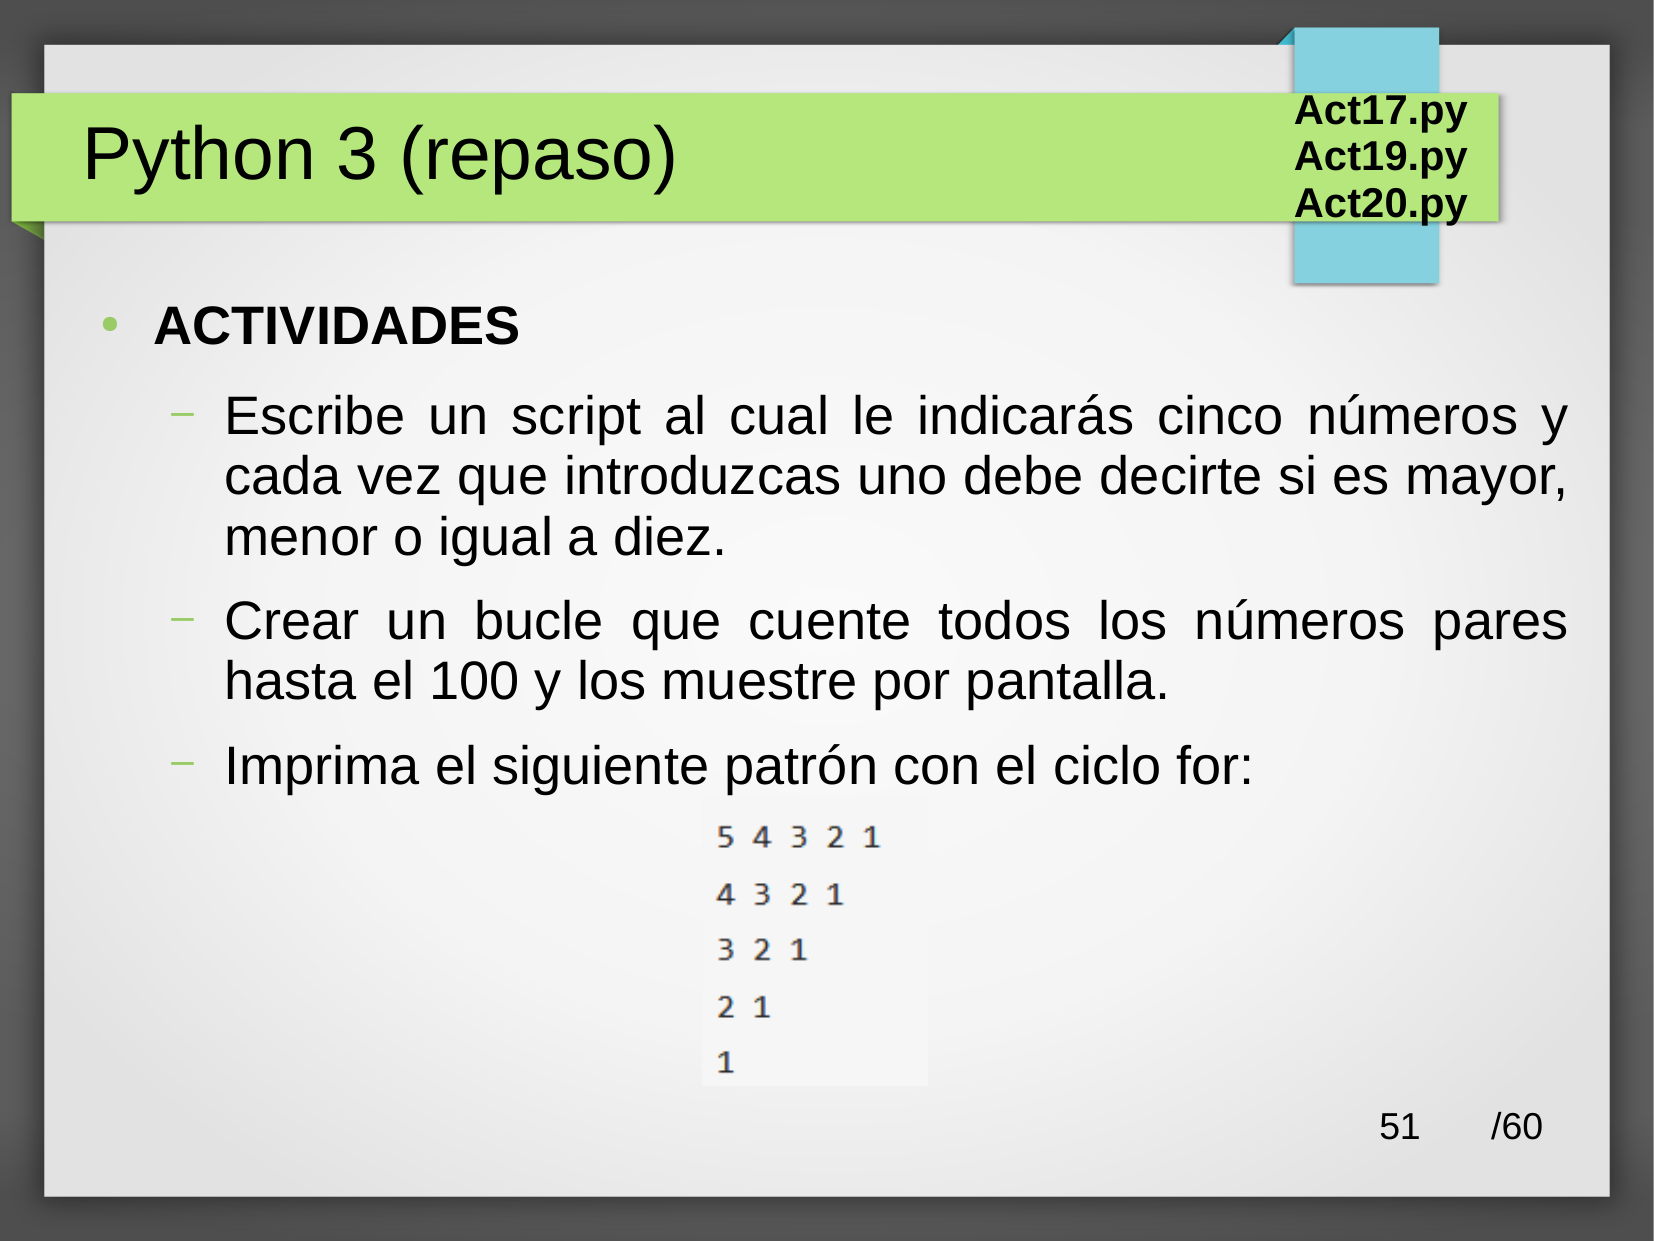

Act17.py
Act19.py
Act20.py
# Python 3 (repaso)
ACTIVIDADES
Escribe un script al cual le indicarás cinco números y cada vez que introduzcas uno debe decirte si es mayor, menor o igual a diez.
Crear un bucle que cuente todos los números pares hasta el 100 y los muestre por pantalla.
Imprima el siguiente patrón con el ciclo for:
/60